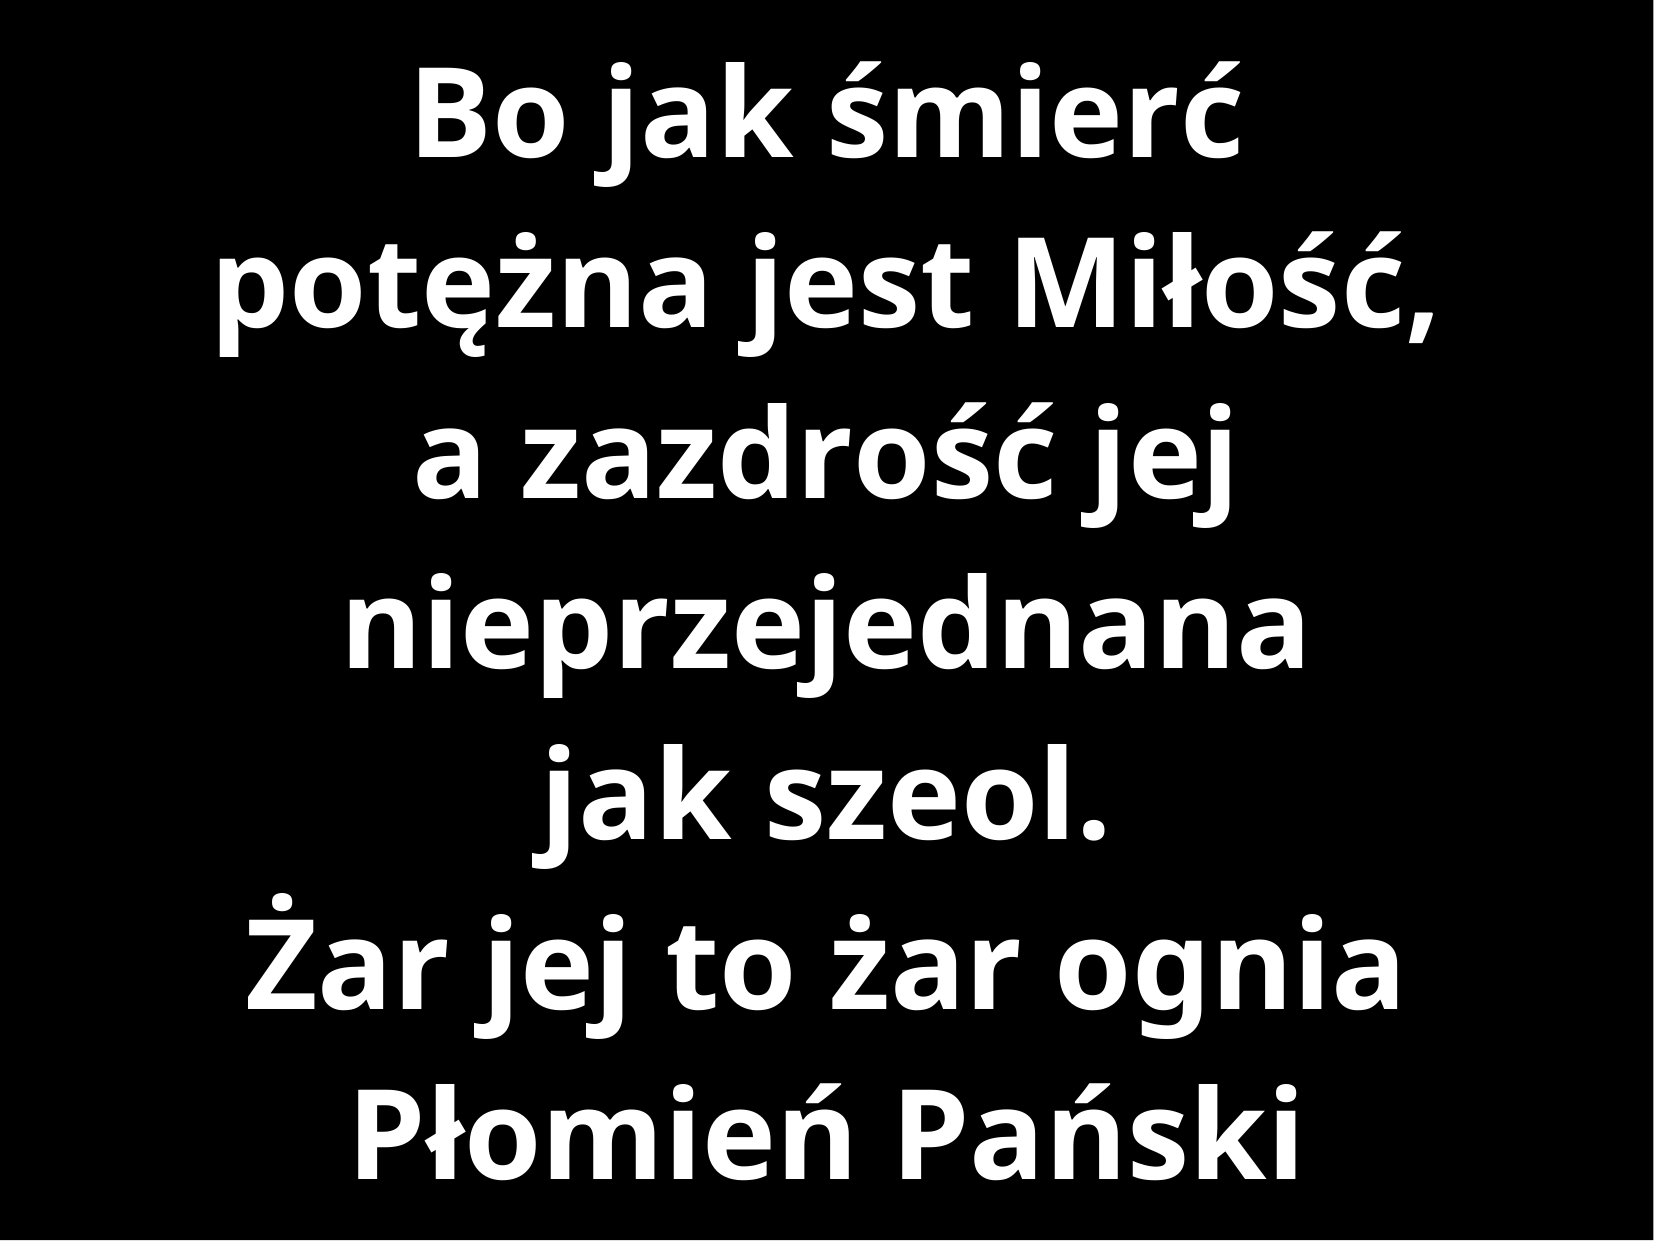

# Bo jak śmierć potężna jest Miłość, a zazdrość jej nieprzejednana jak szeol. Żar jej to żar ognia Płomień Pański